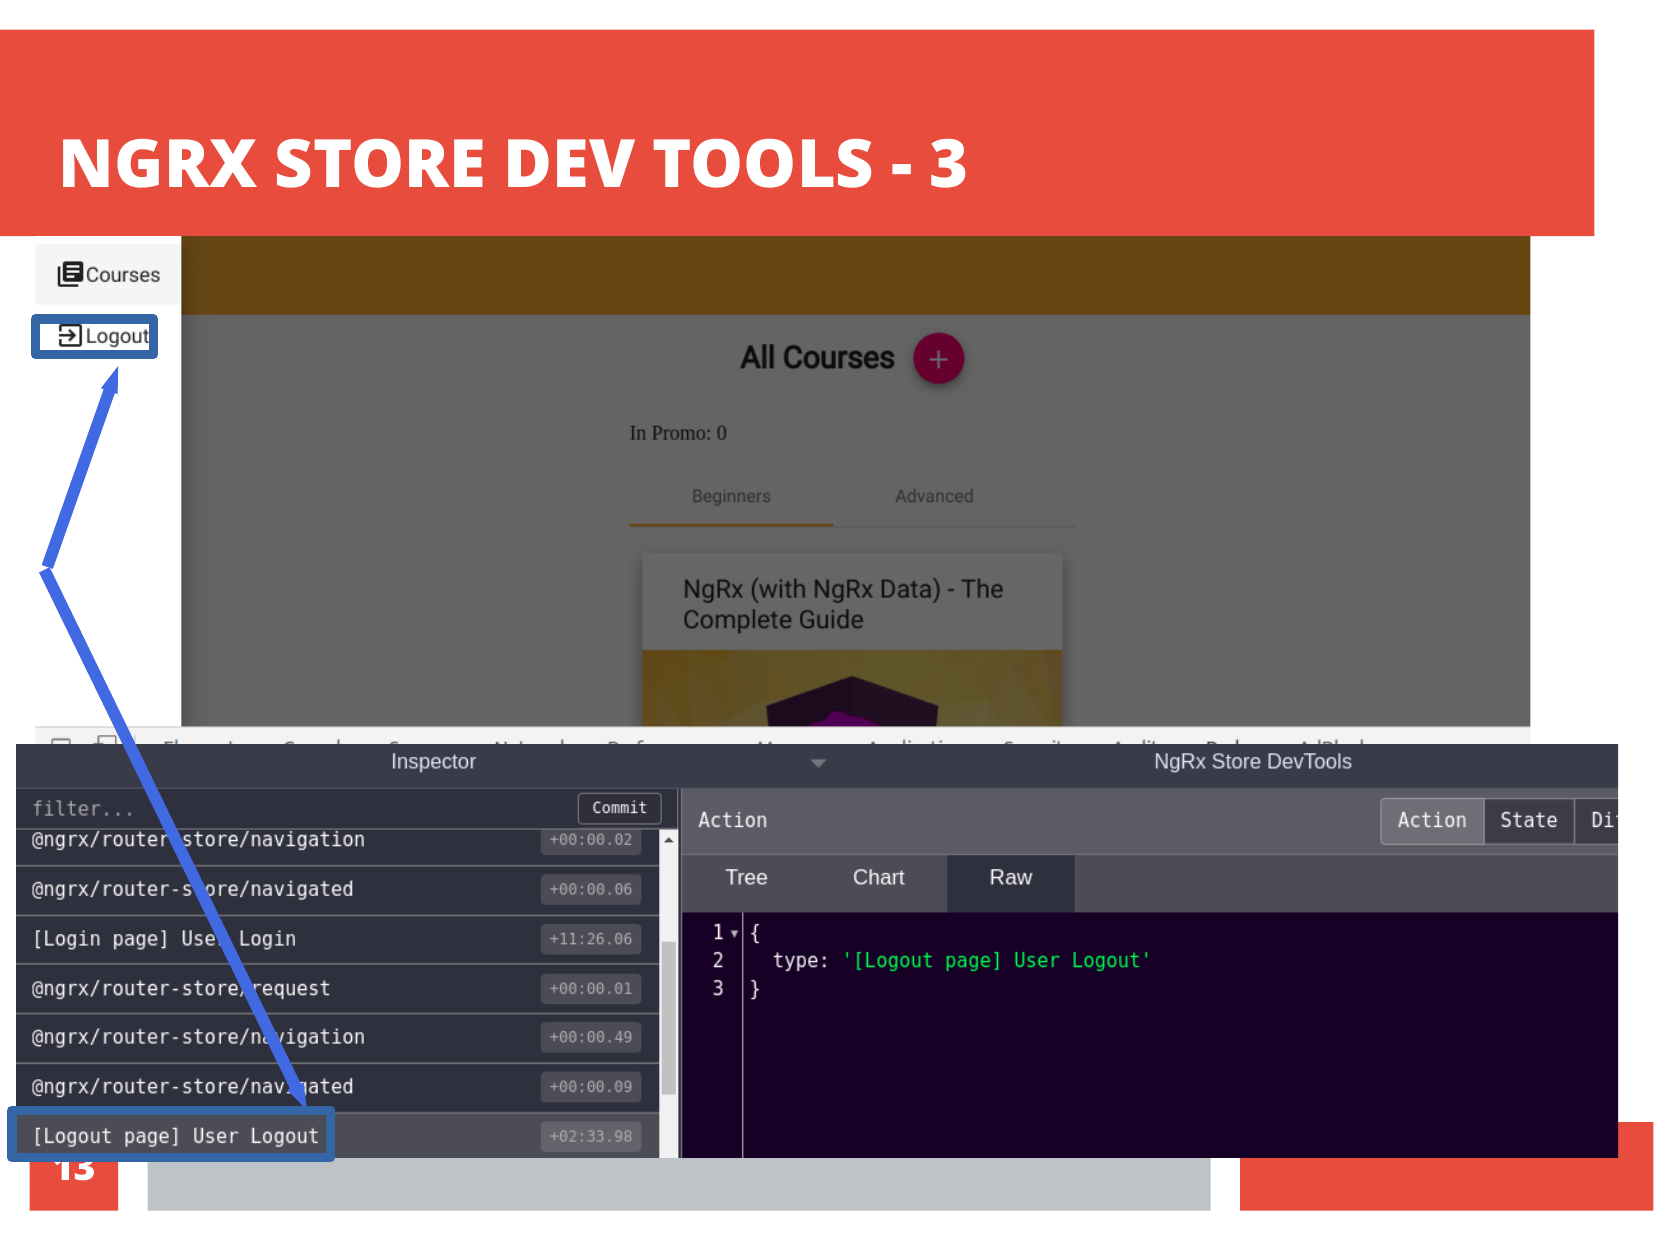

# NGRX STORE DEV TOOLS - 3
13